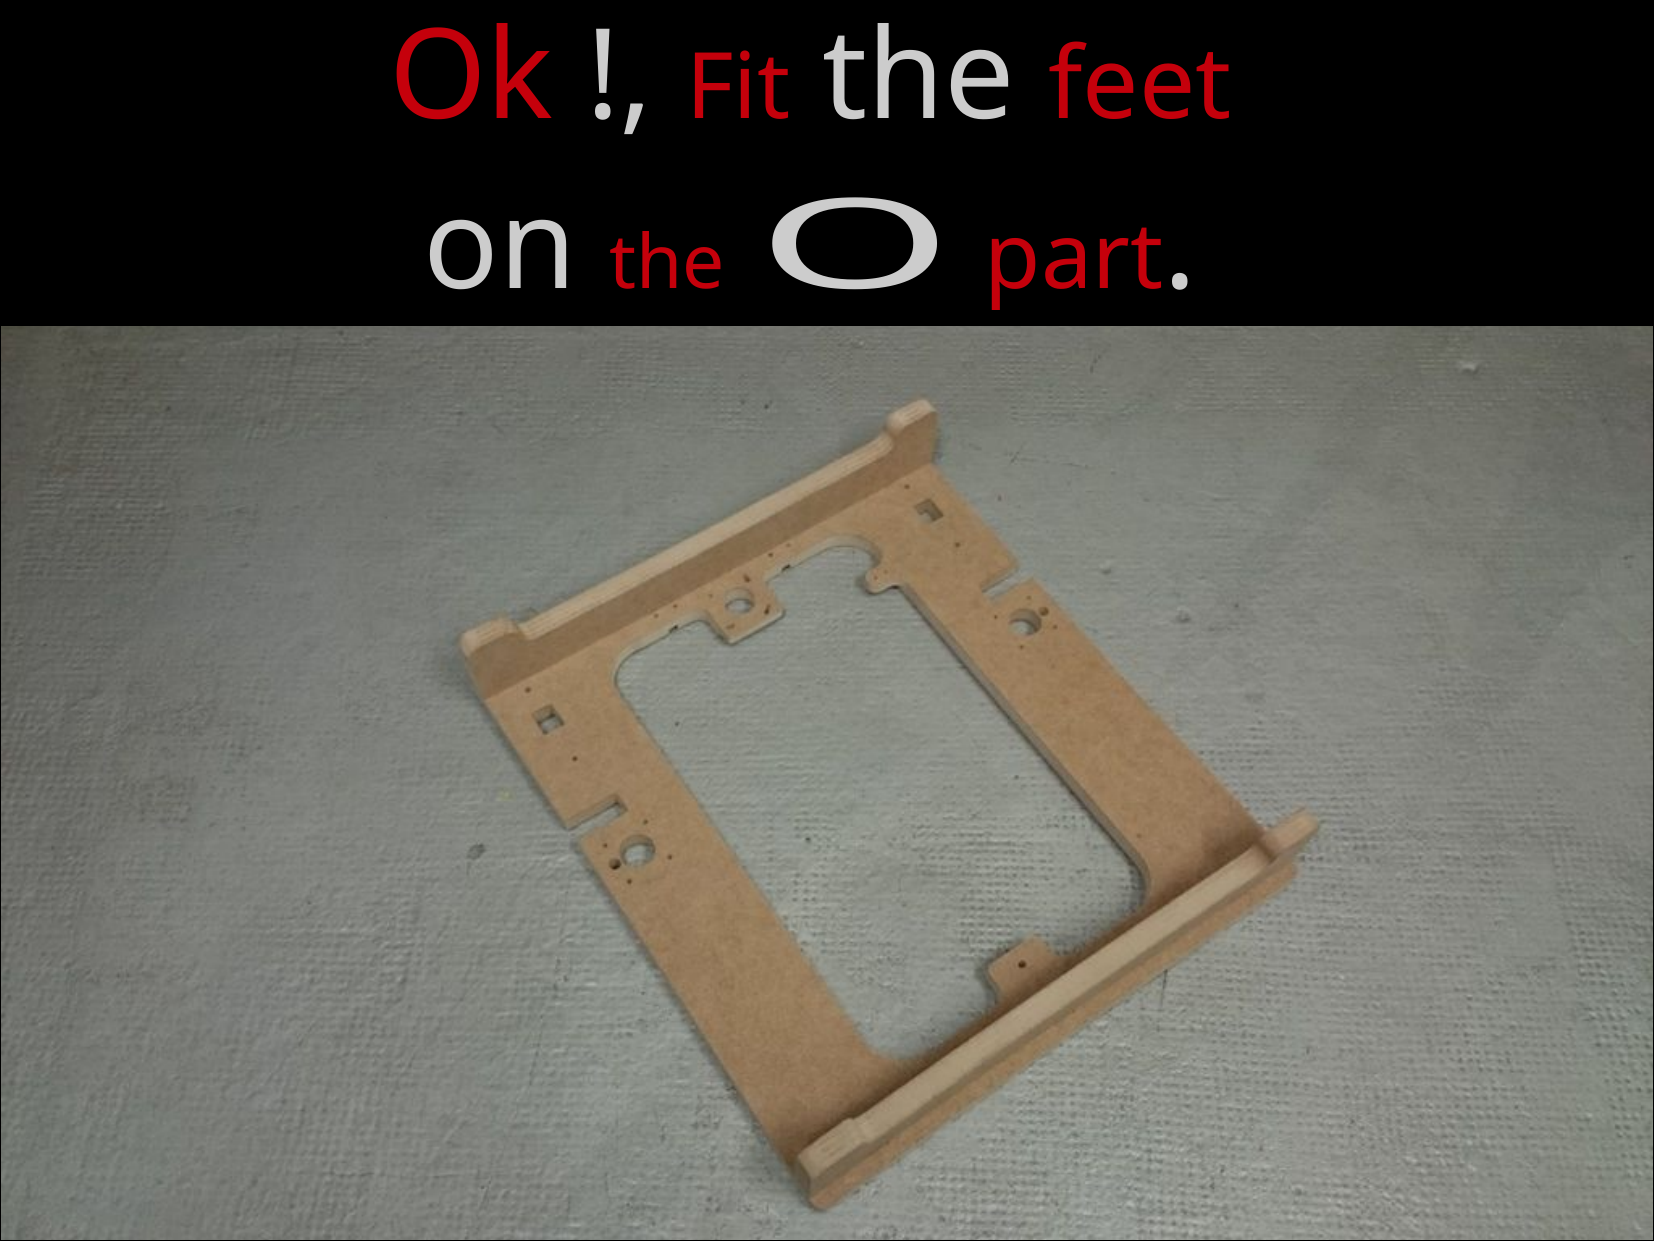

# Ok !, Fit the feet on the O part.